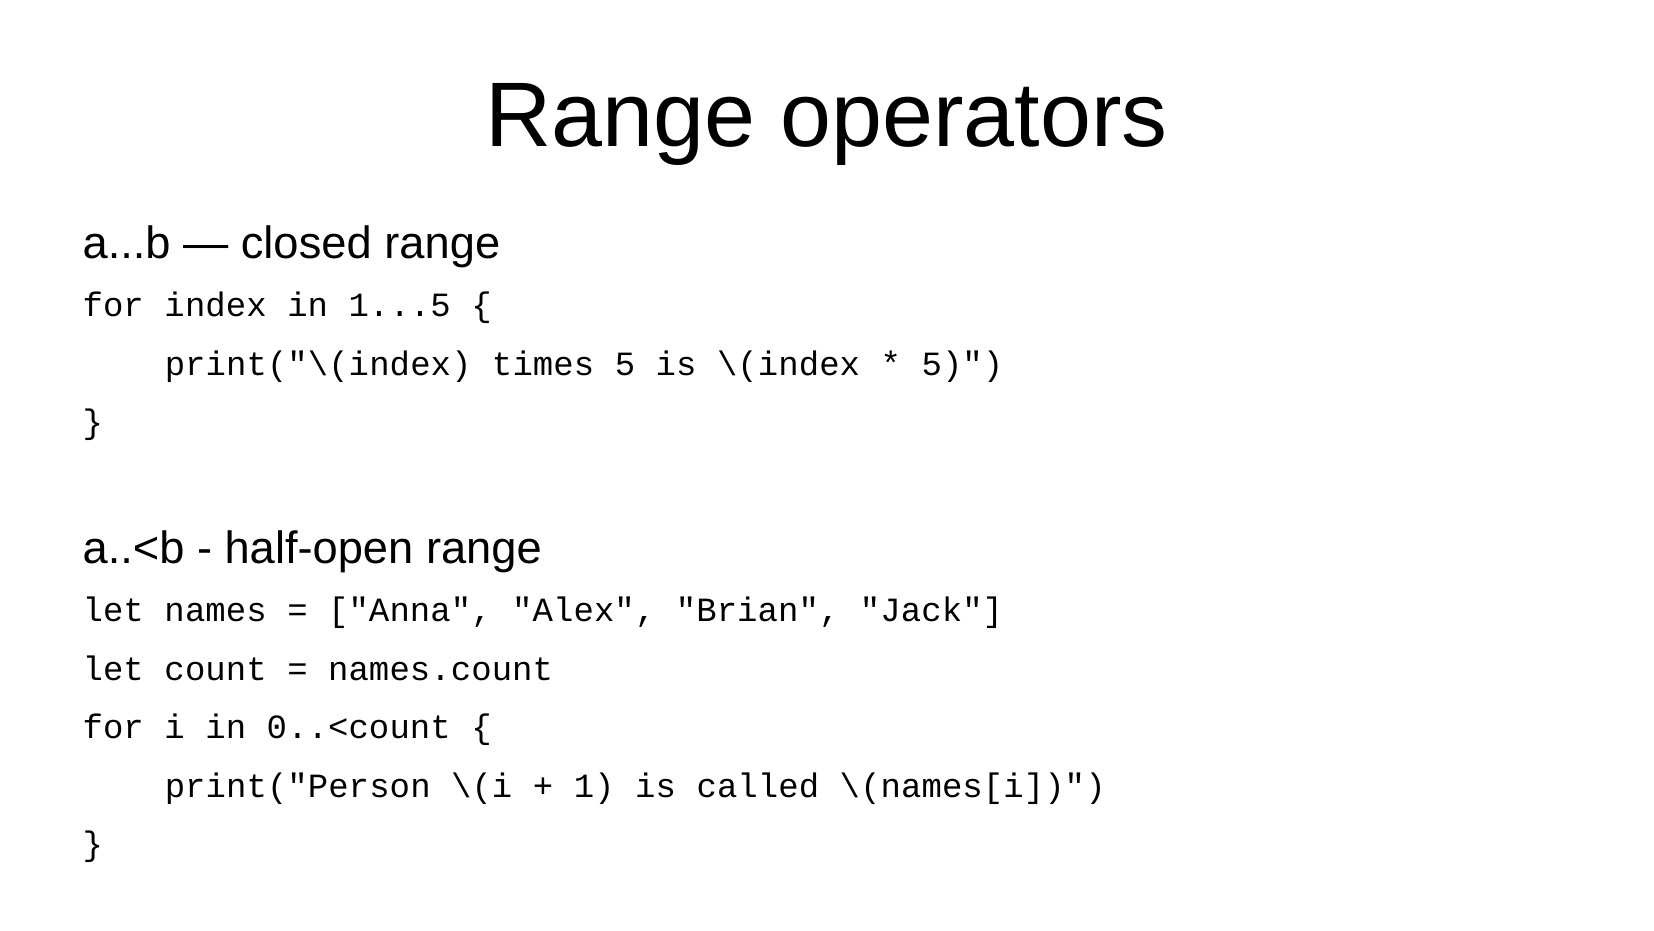

# Range operators
a...b — closed range
for index in 1...5 {
 print("\(index) times 5 is \(index * 5)")
}
a..<b - half-open range
let names = ["Anna", "Alex", "Brian", "Jack"]
let count = names.count
for i in 0..<count {
 print("Person \(i + 1) is called \(names[i])")
}